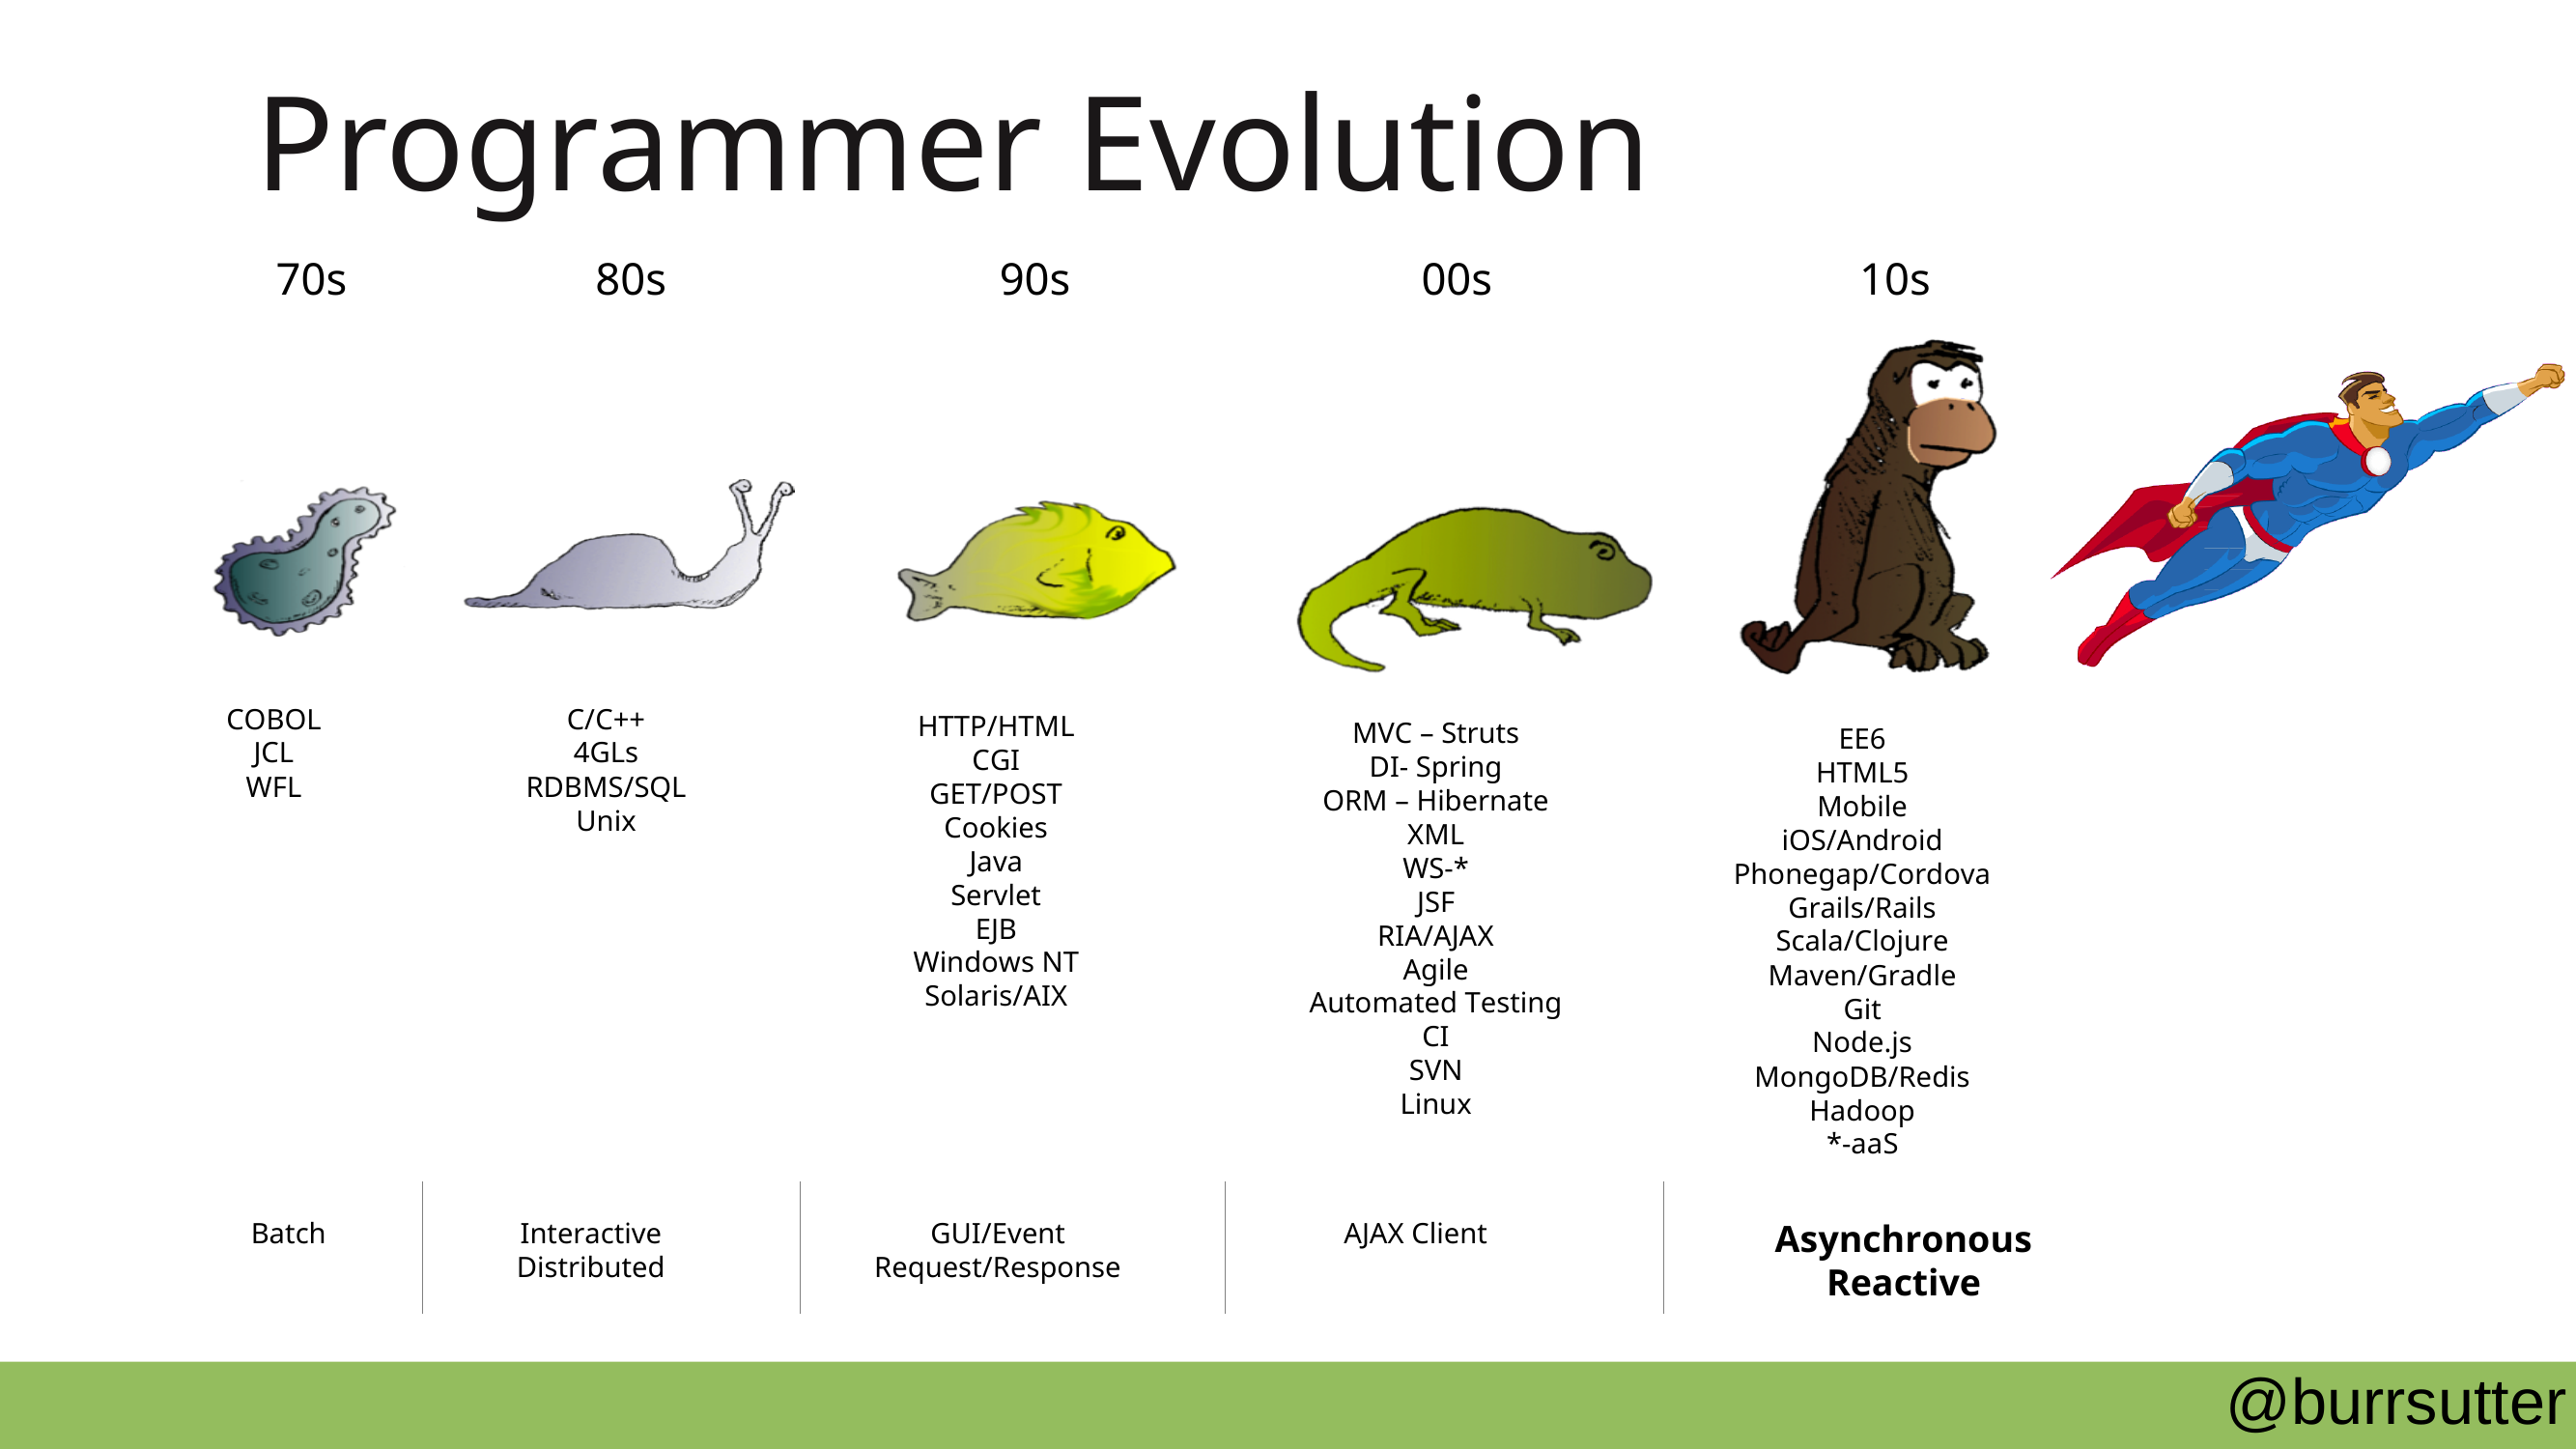

# Programmer Evolution
70s
COBOL
JCL
WFL
Batch
80s
C/C++
4GLs
RDBMS/SQL
Unix
Interactive
Distributed
90s
HTTP/HTML
CGI
GET/POST
Cookies
Java
Servlet
EJB
Windows NT
Solaris/AIX
GUI/Event
Request/Response
00s
MVC – Struts
DI- Spring
ORM – Hibernate
XML
WS-*
JSF
RIA/AJAX
Agile
Automated Testing
CI
SVN
Linux
AJAX Client
10s
Asynchronous
Reactive
EE6
HTML5
Mobile
iOS/Android
Phonegap/Cordova
Grails/Rails
Scala/Clojure
Maven/Gradle
Git
Node.js
MongoDB/Redis
Hadoop
*-aaS